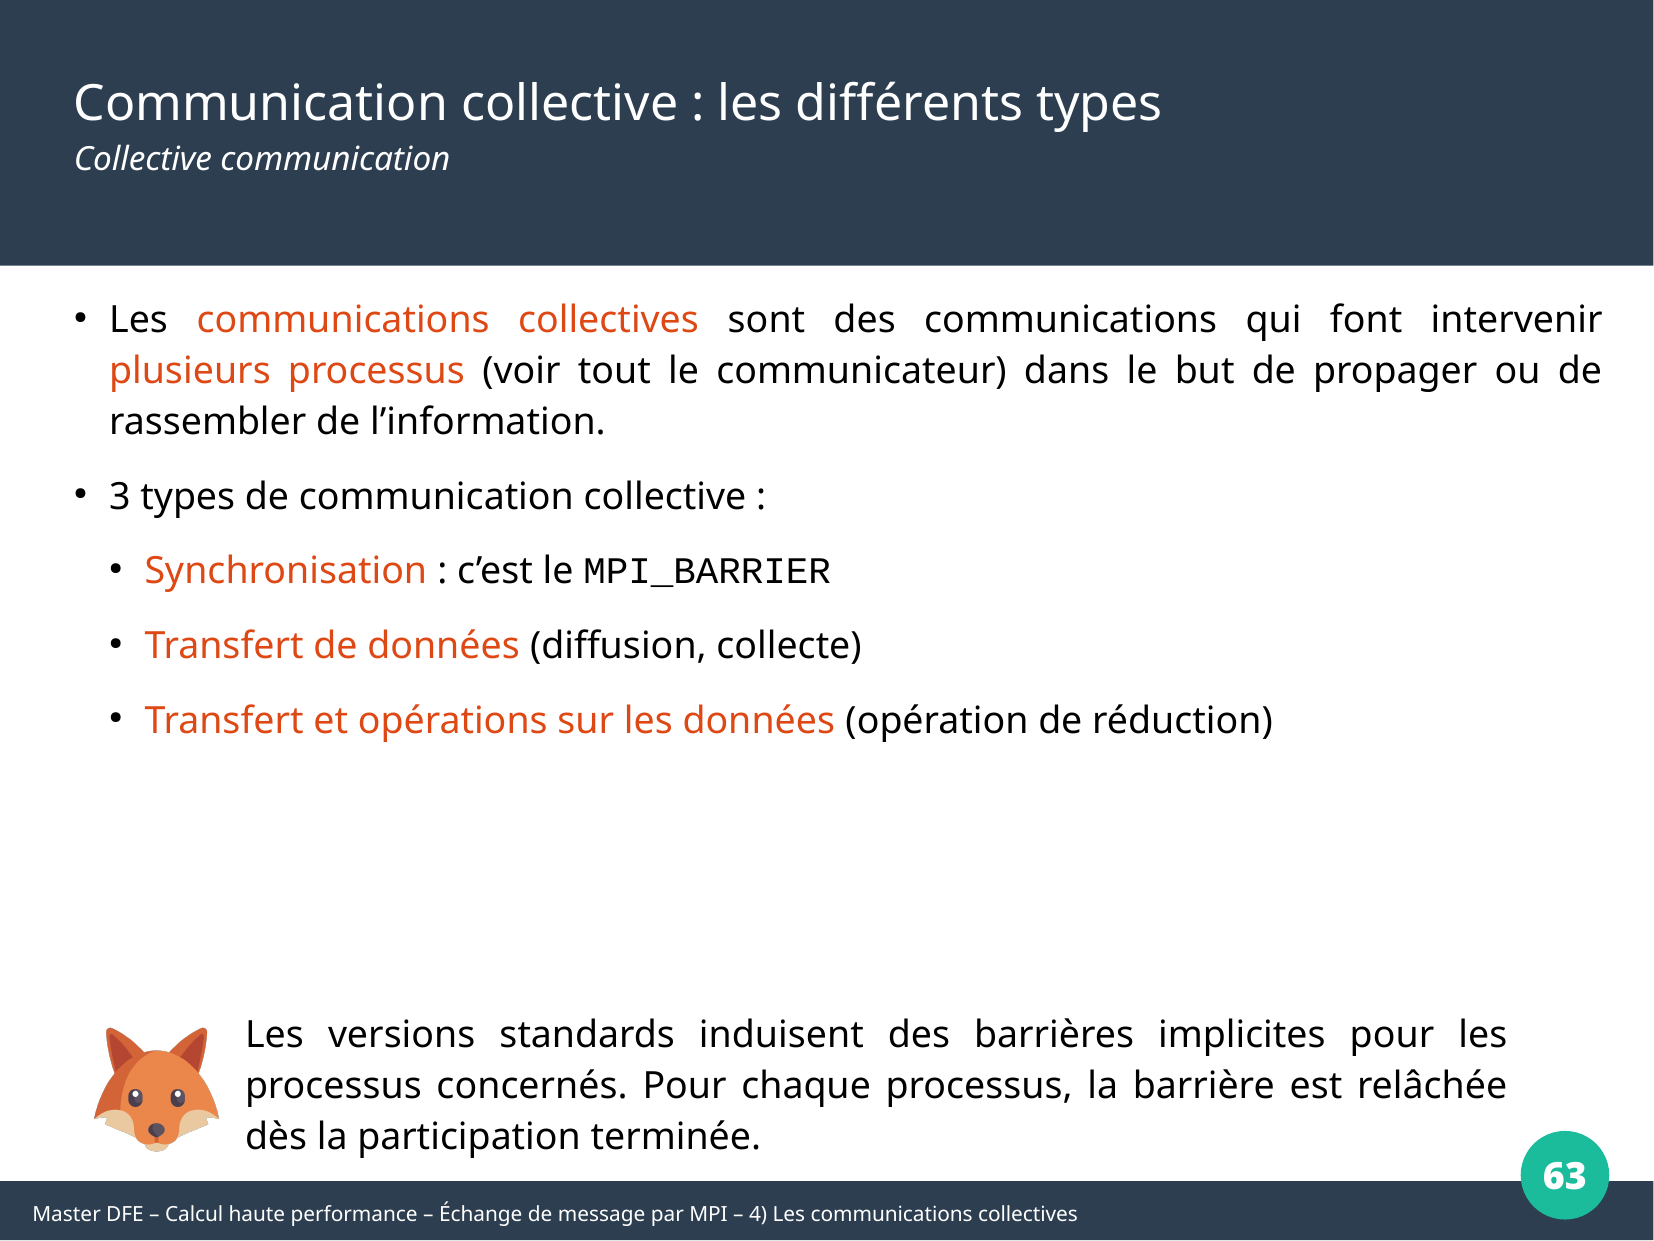

Communication collective : les différents types
Collective communication
Les communications collectives sont des communications qui font intervenir plusieurs processus (voir tout le communicateur) dans le but de propager ou de rassembler de l’information.
3 types de communication collective :
Synchronisation : c’est le MPI_BARRIER
Transfert de données (diffusion, collecte)
Transfert et opérations sur les données (opération de réduction)
Les versions standards induisent des barrières implicites pour les processus concernés. Pour chaque processus, la barrière est relâchée dès la participation terminée.
63
Master DFE – Calcul haute performance – Échange de message par MPI – 4) Les communications collectives